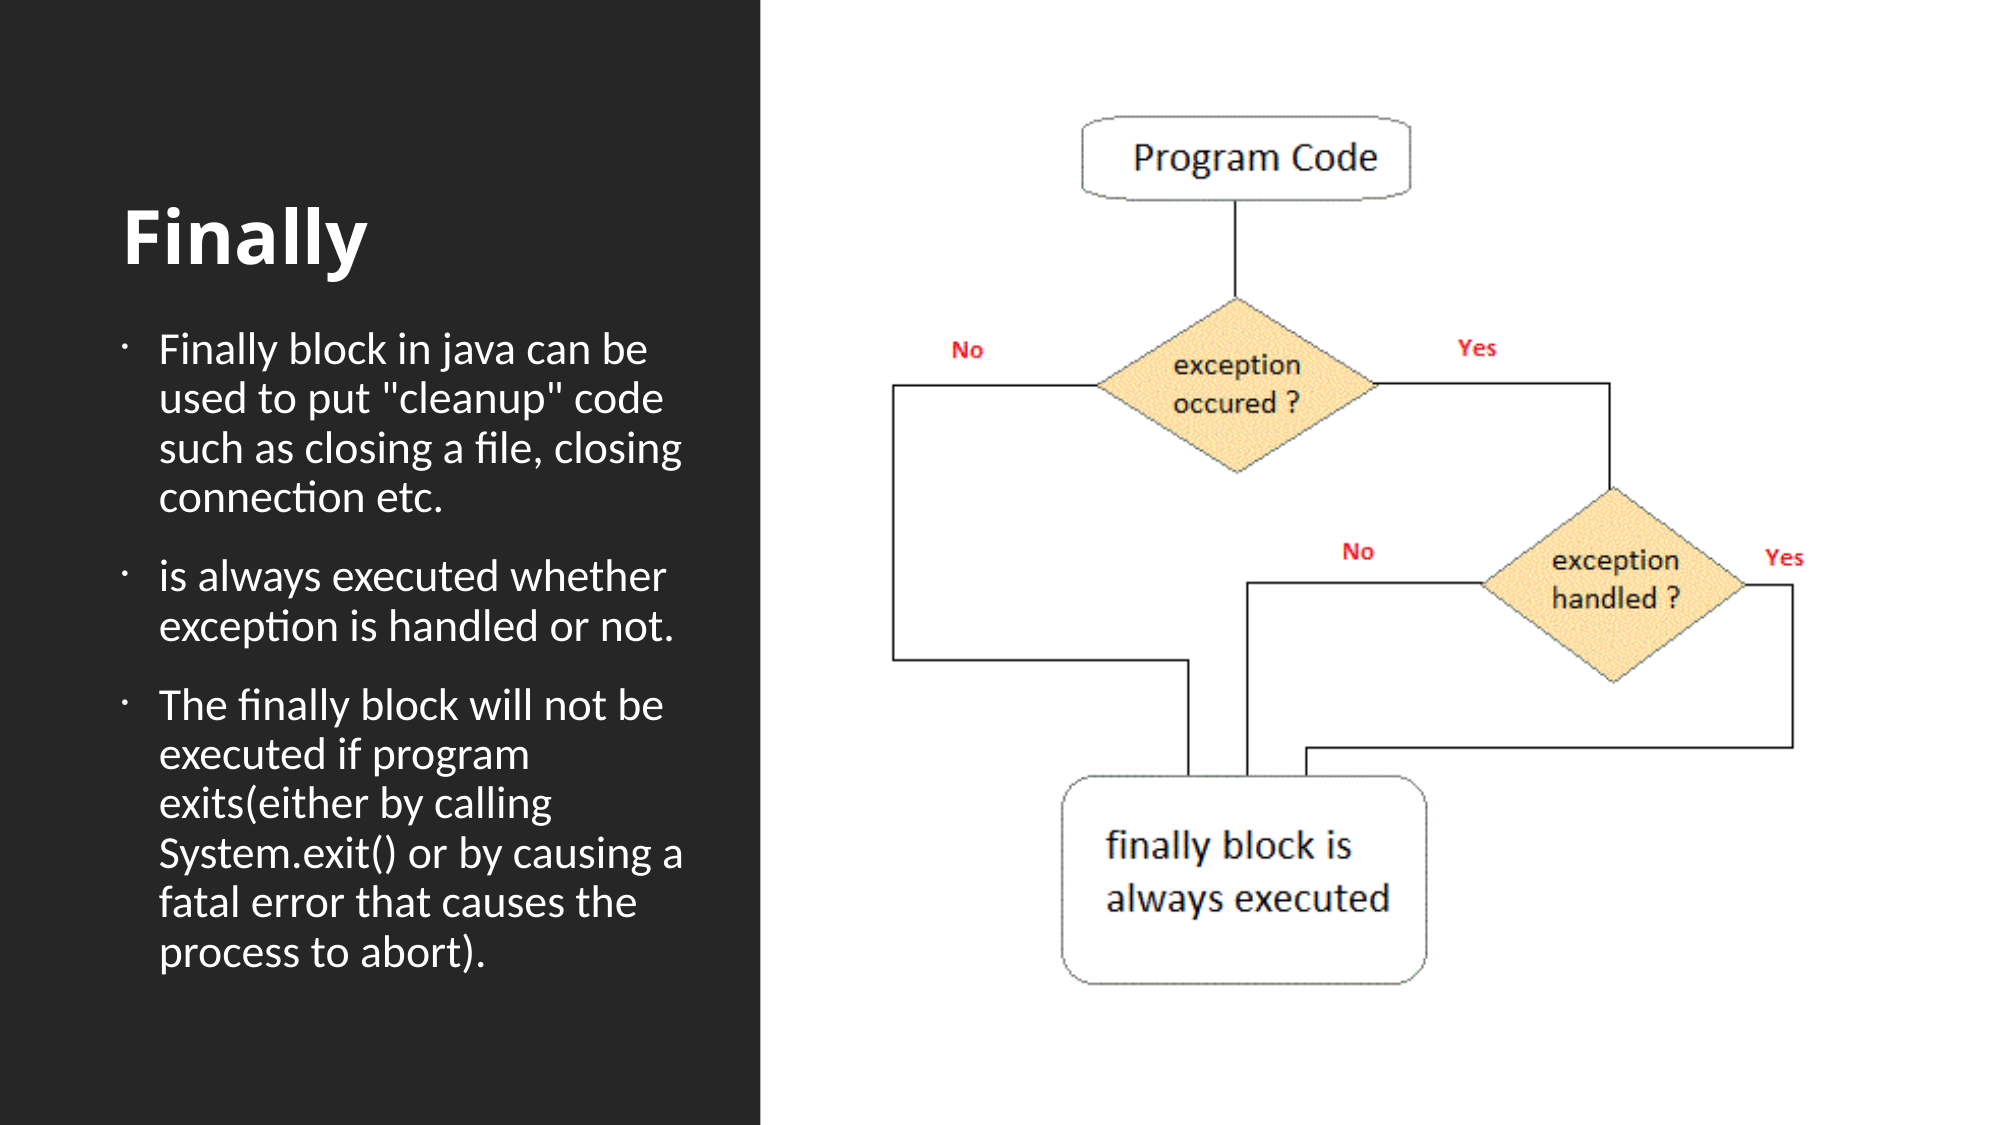

# Finally
Finally block in java can be used to put "cleanup" code such as closing a file, closing connection etc.
is always executed whether exception is handled or not.
The finally block will not be executed if program exits(either by calling System.exit() or by causing a fatal error that causes the process to abort).